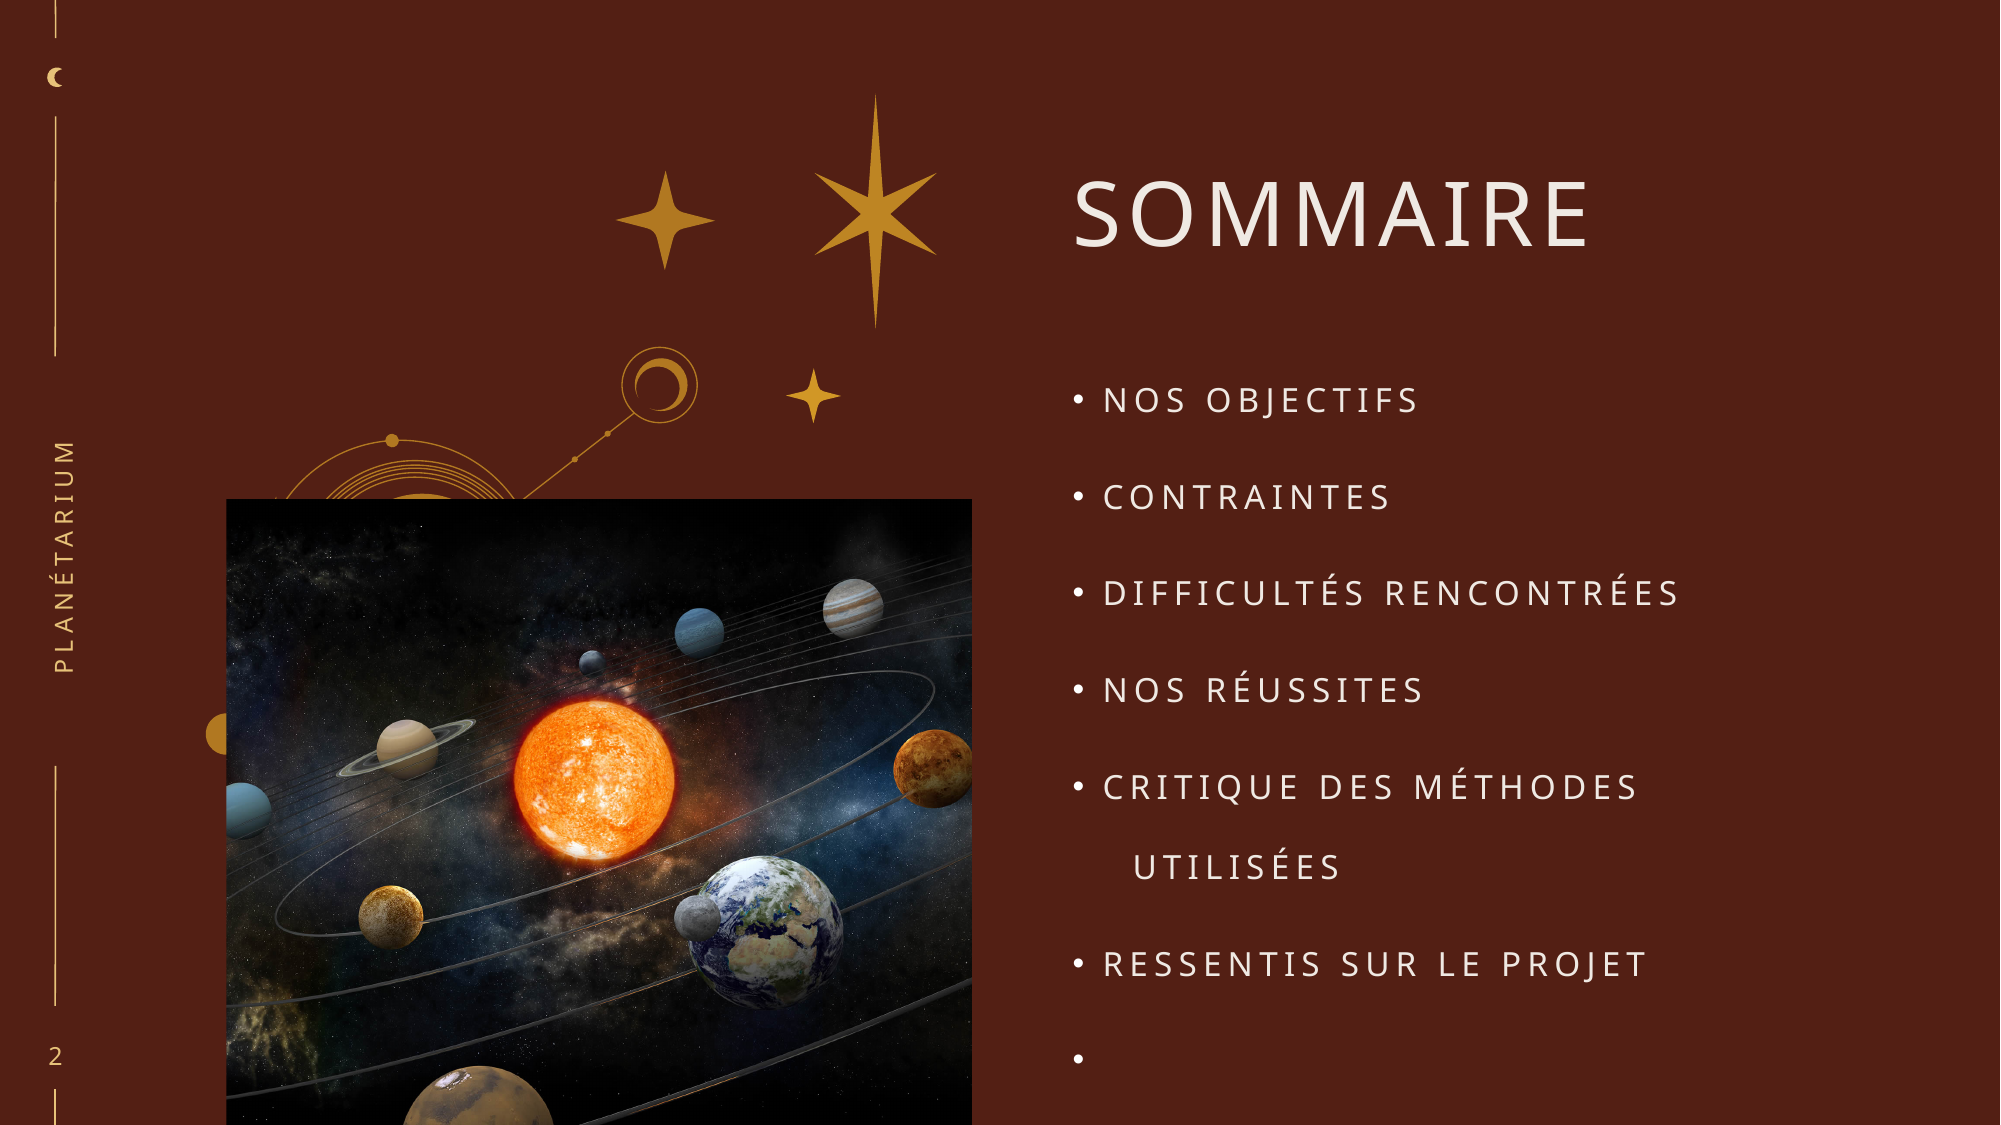

# Sommaire
Nos objectifs
contraintes
Difficultés rencontrées
Nos réussites
Critique des méthodes utilisées
Ressentis sur le projet
Planétarium